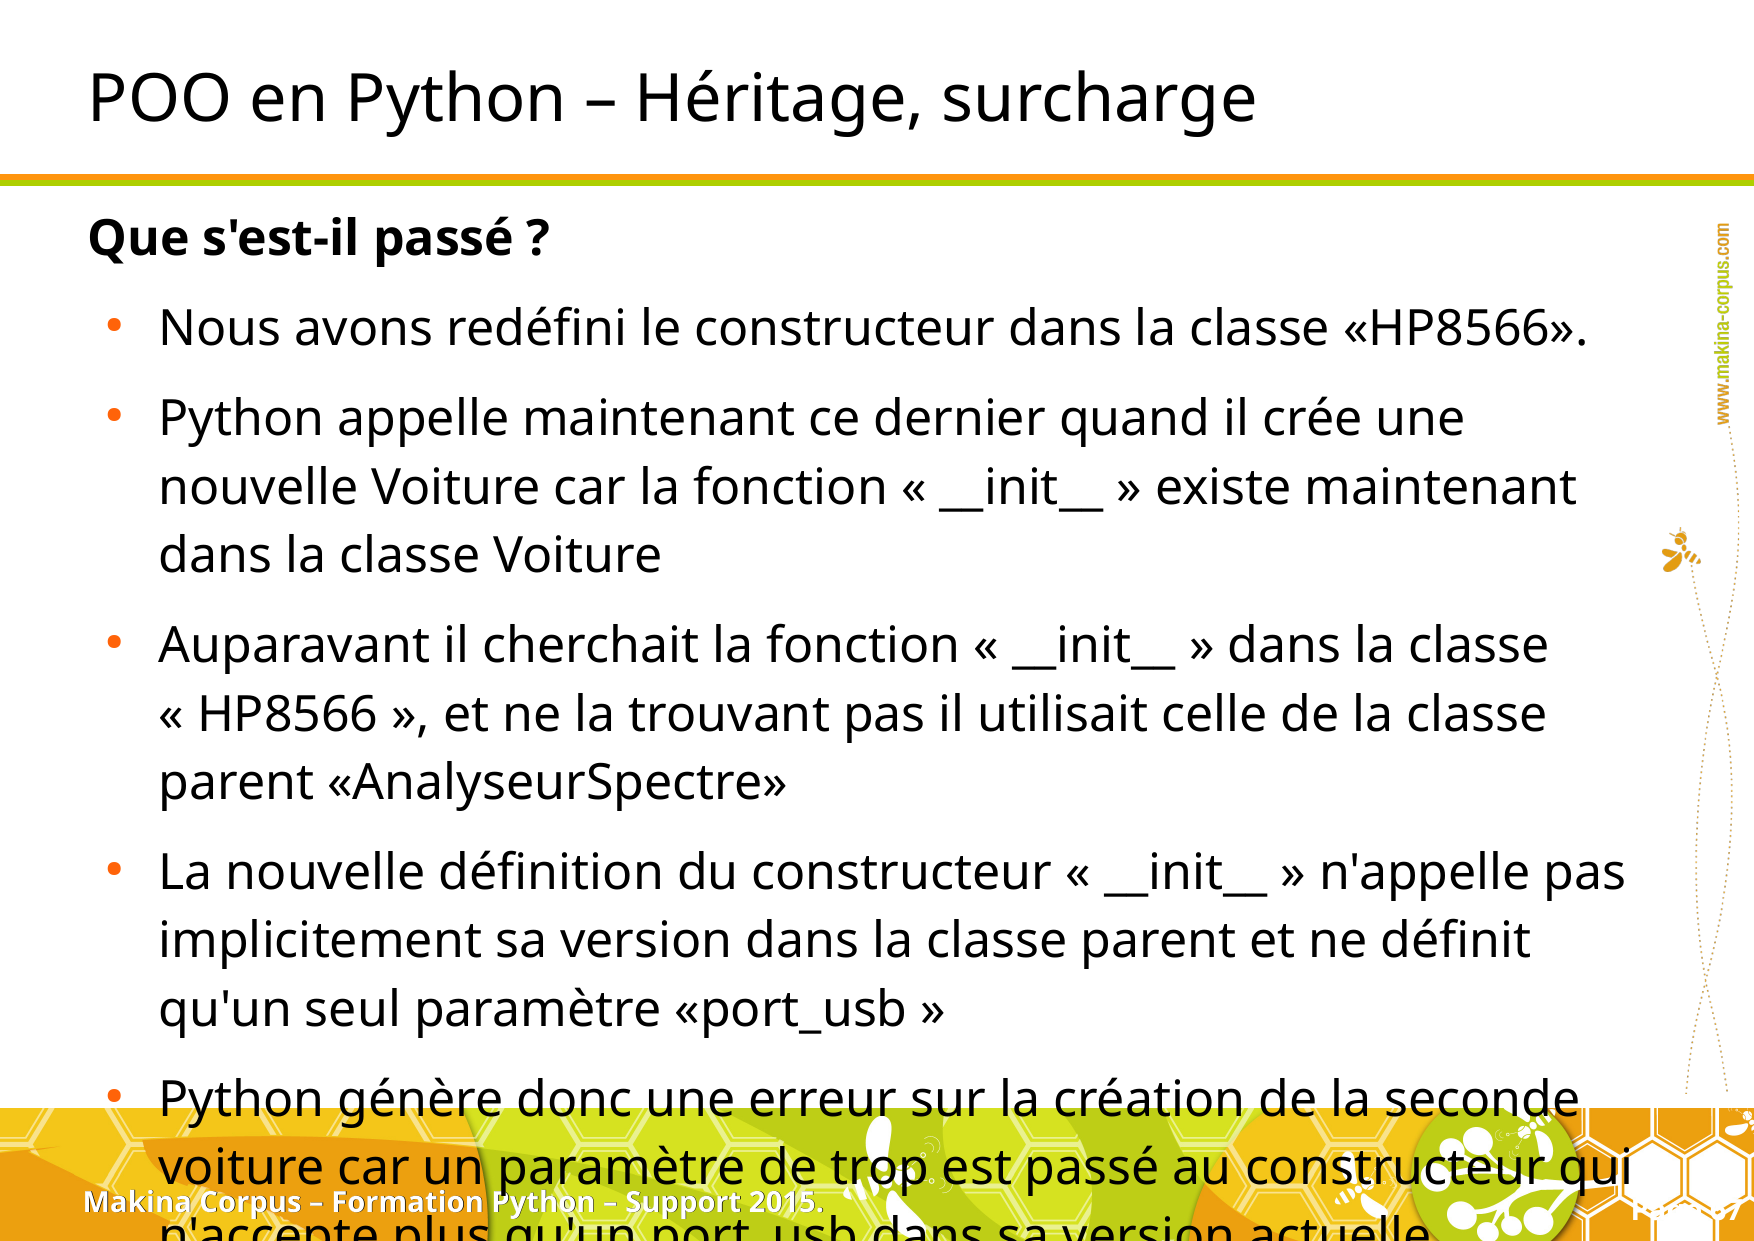

# POO en Python – Héritage, surcharge
Que s'est-il passé ?
Nous avons redéfini le constructeur dans la classe «HP8566».
Python appelle maintenant ce dernier quand il crée une nouvelle Voiture car la fonction « __init__ » existe maintenant dans la classe Voiture
Auparavant il cherchait la fonction « __init__ » dans la classe « HP8566 », et ne la trouvant pas il utilisait celle de la classe parent «AnalyseurSpectre»
La nouvelle définition du constructeur « __init__ » n'appelle pas implicitement sa version dans la classe parent et ne définit qu'un seul paramètre «port_usb »
Python génère donc une erreur sur la création de la seconde voiture car un paramètre de trop est passé au constructeur qui n'accepte plus qu'un port_usb dans sa version actuelle
tesg
67